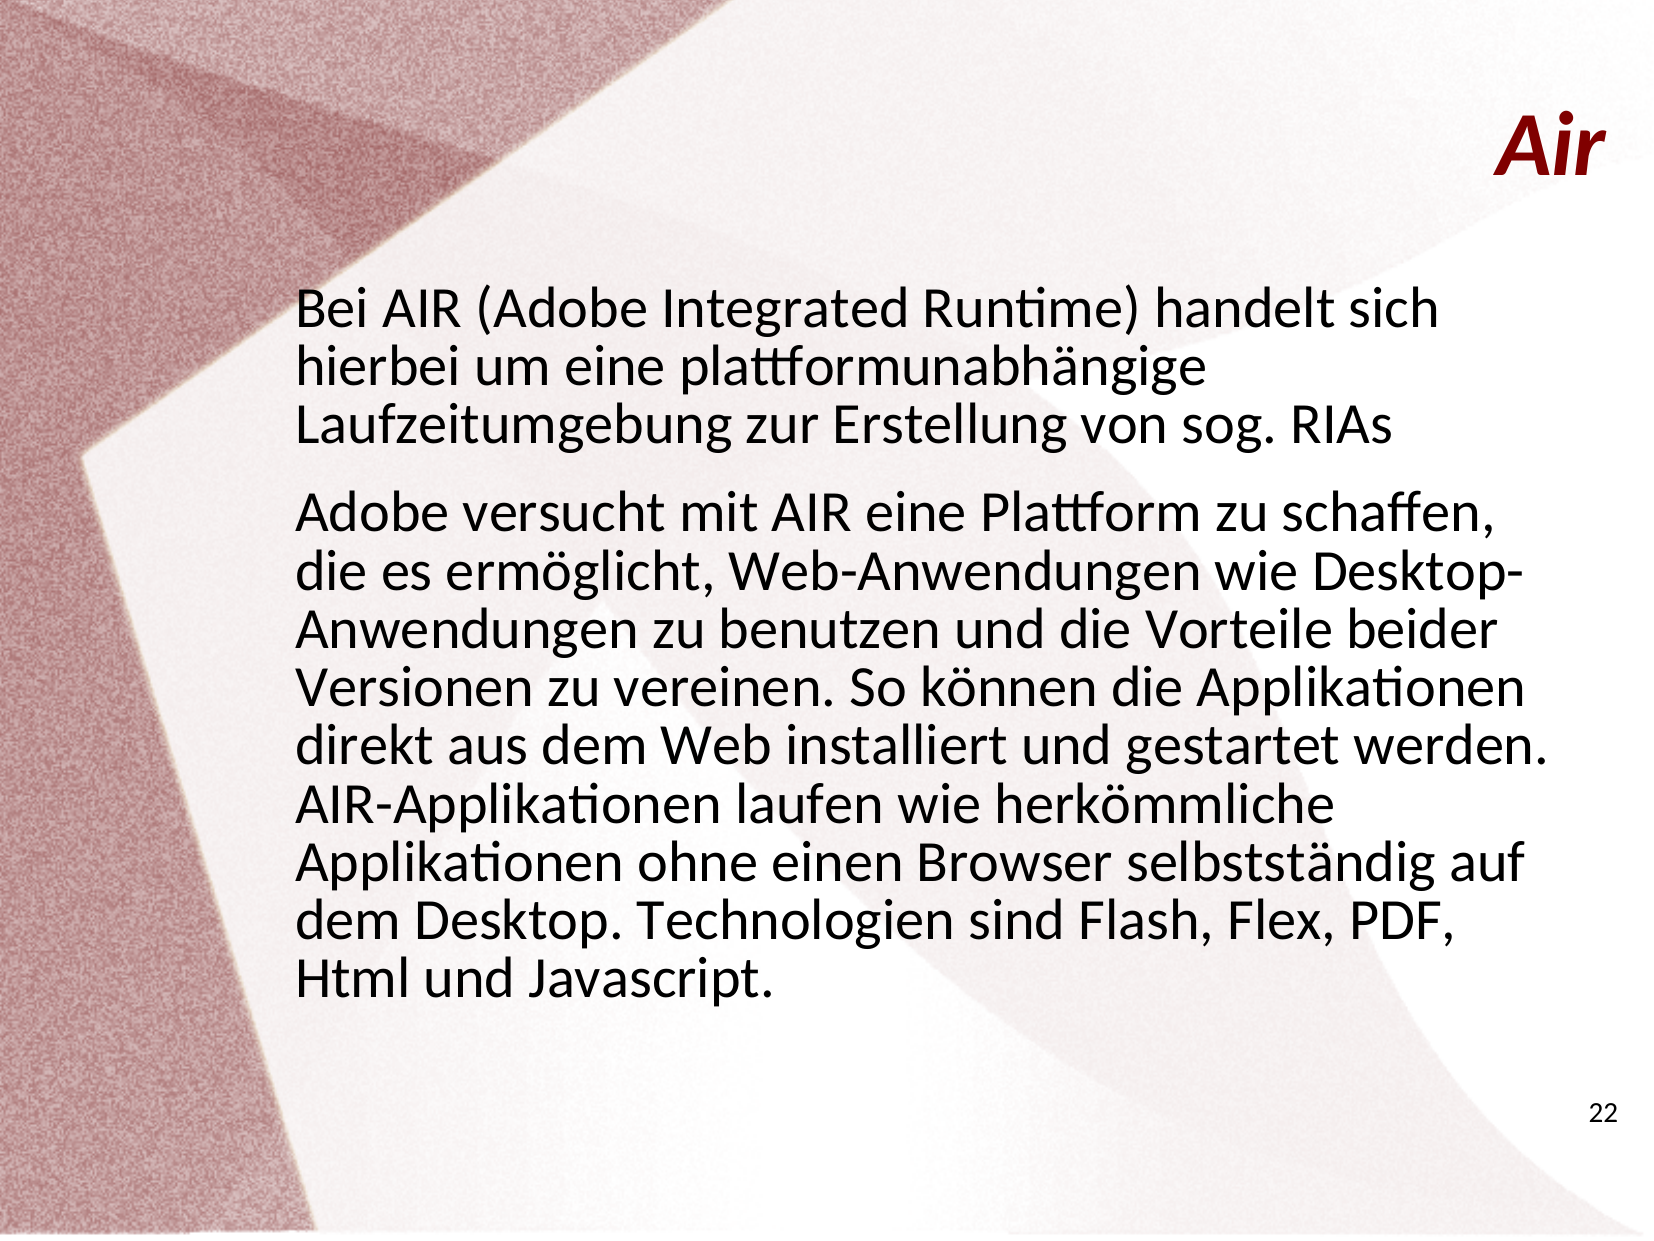

# Air
Bei AIR (Adobe Integrated Runtime) handelt sich hierbei um eine plattformunabhängige Laufzeitumgebung zur Erstellung von sog. RIAs
Adobe versucht mit AIR eine Plattform zu schaffen, die es ermöglicht, Web-Anwendungen wie Desktop-Anwendungen zu benutzen und die Vorteile beider Versionen zu vereinen. So können die Applikationen direkt aus dem Web installiert und gestartet werden. AIR-Applikationen laufen wie herkömmliche Applikationen ohne einen Browser selbstständig auf dem Desktop. Technologien sind Flash, Flex, PDF, Html und Javascript.
22